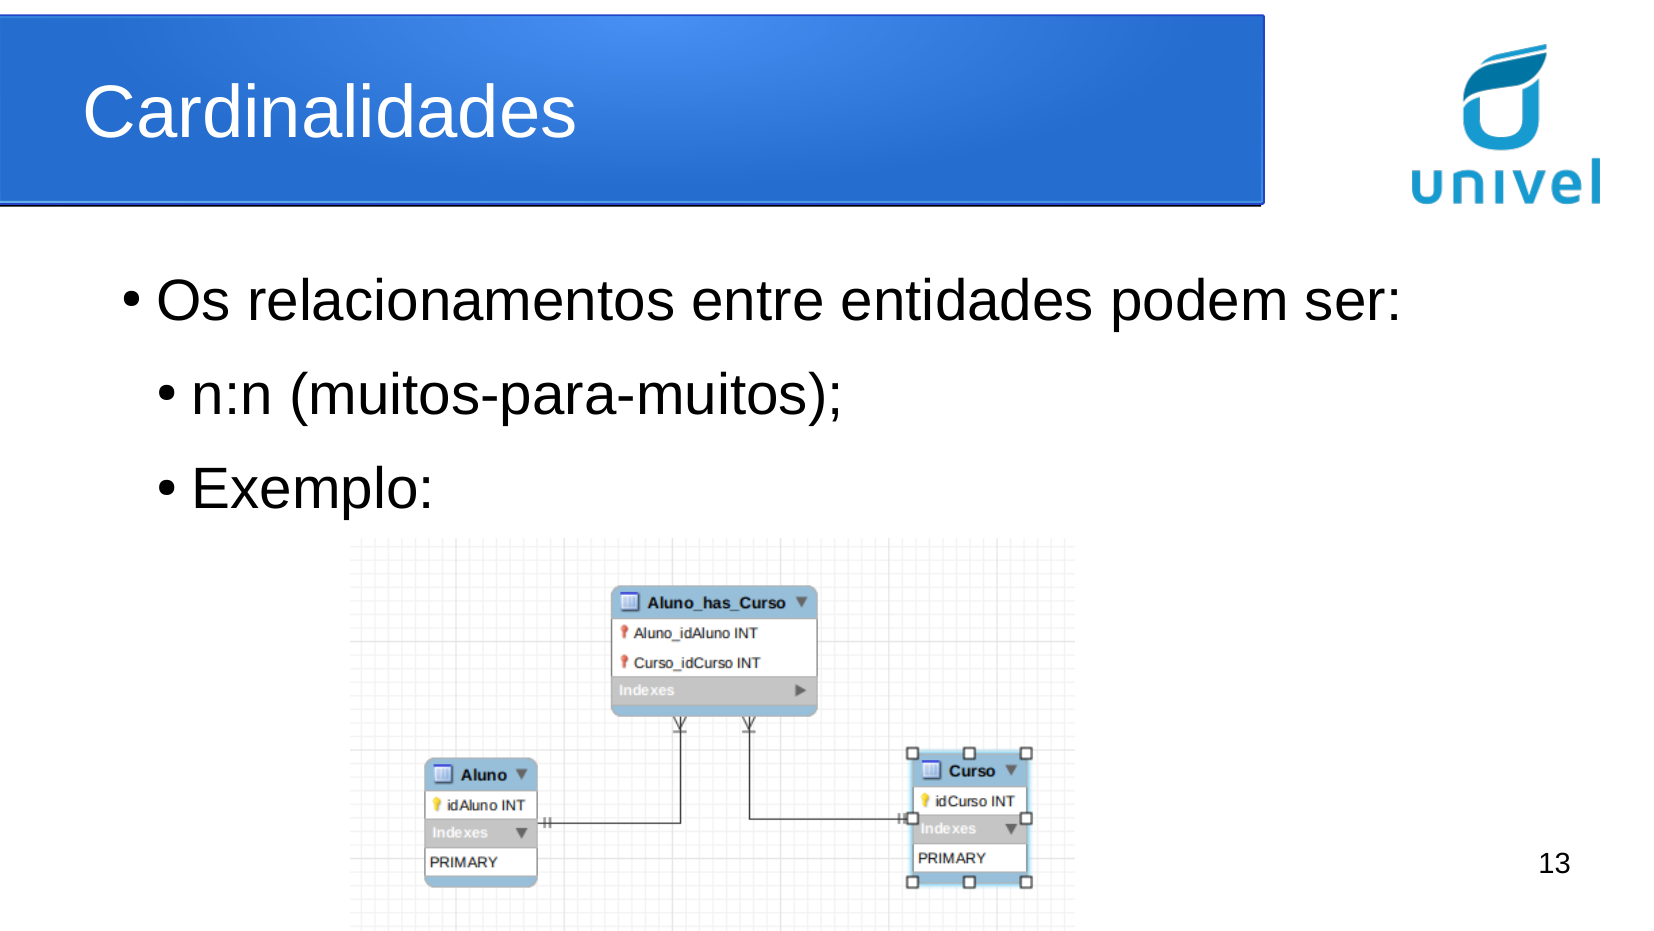

# Cardinalidades
Os relacionamentos entre entidades podem ser:
n:n (muitos-para-muitos);
Exemplo:
13